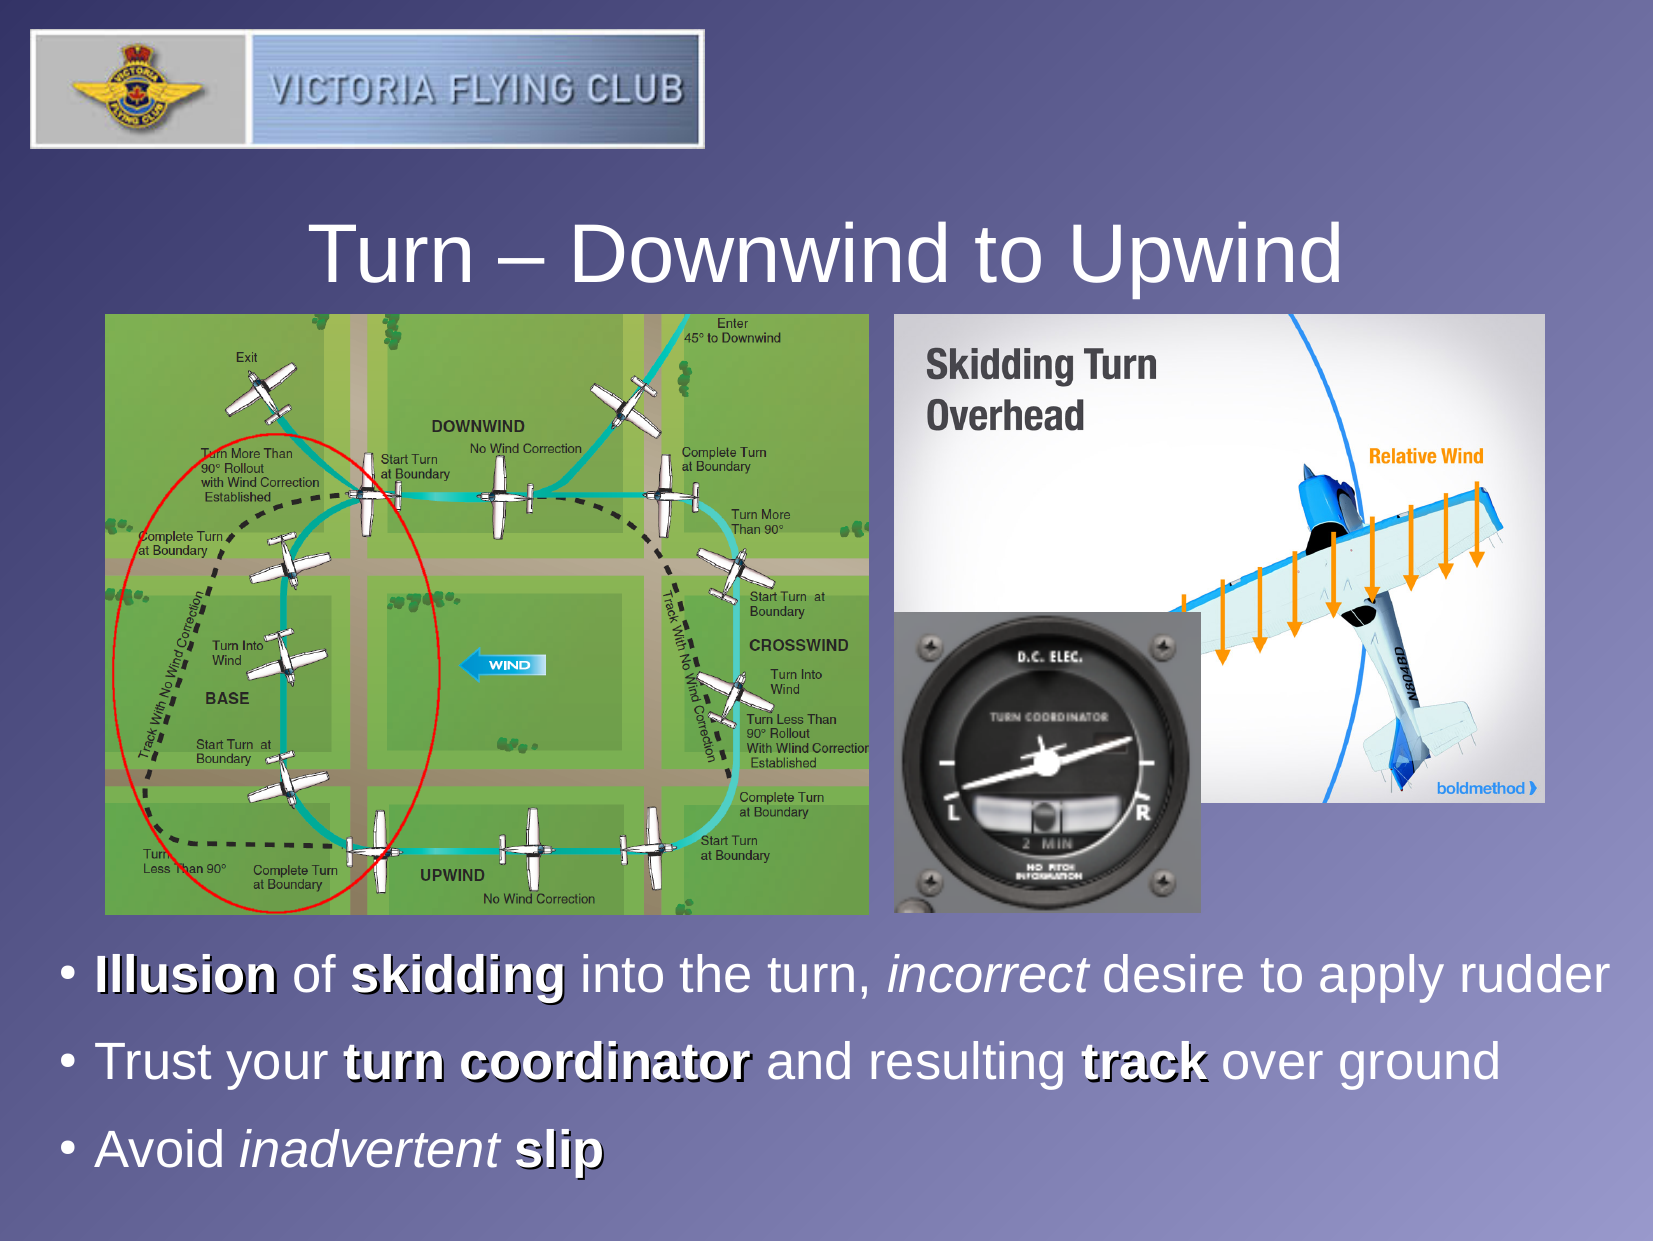

# Turn – Downwind to Upwind
Illusion of skidding into the turn, incorrect desire to apply rudder
Trust your turn coordinator and resulting track over ground
Avoid inadvertent slip